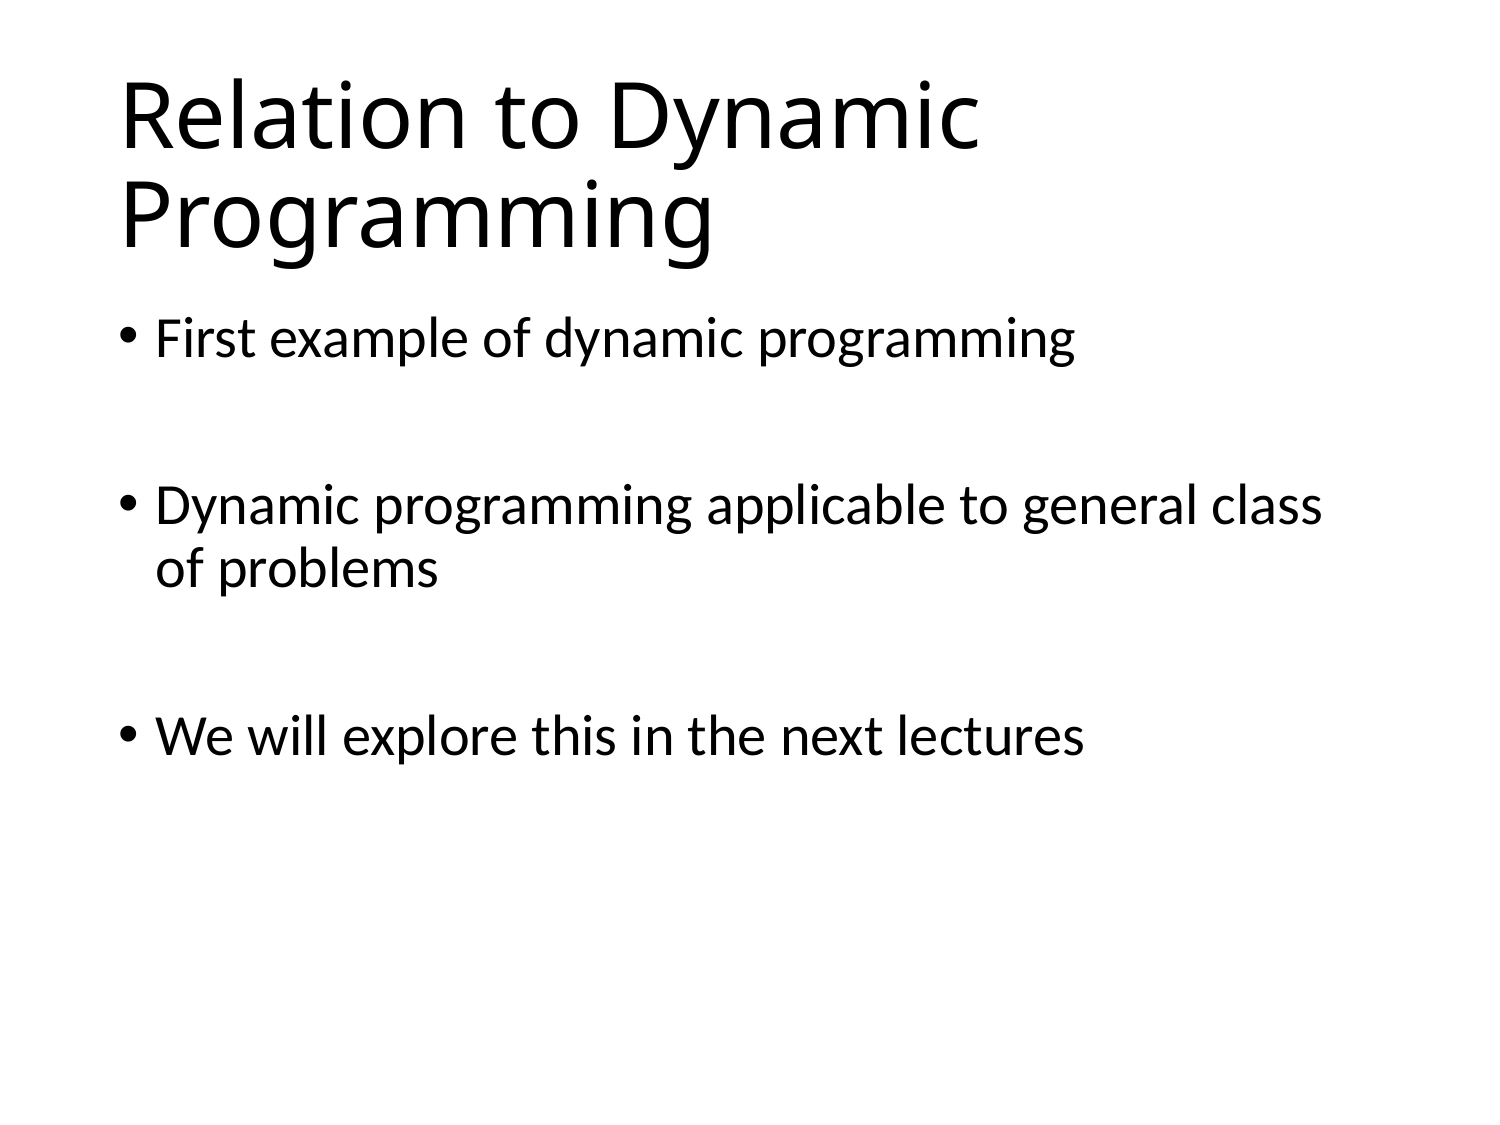

# Relation to Dynamic Programming
First example of dynamic programming
Dynamic programming applicable to general class of problems
We will explore this in the next lectures